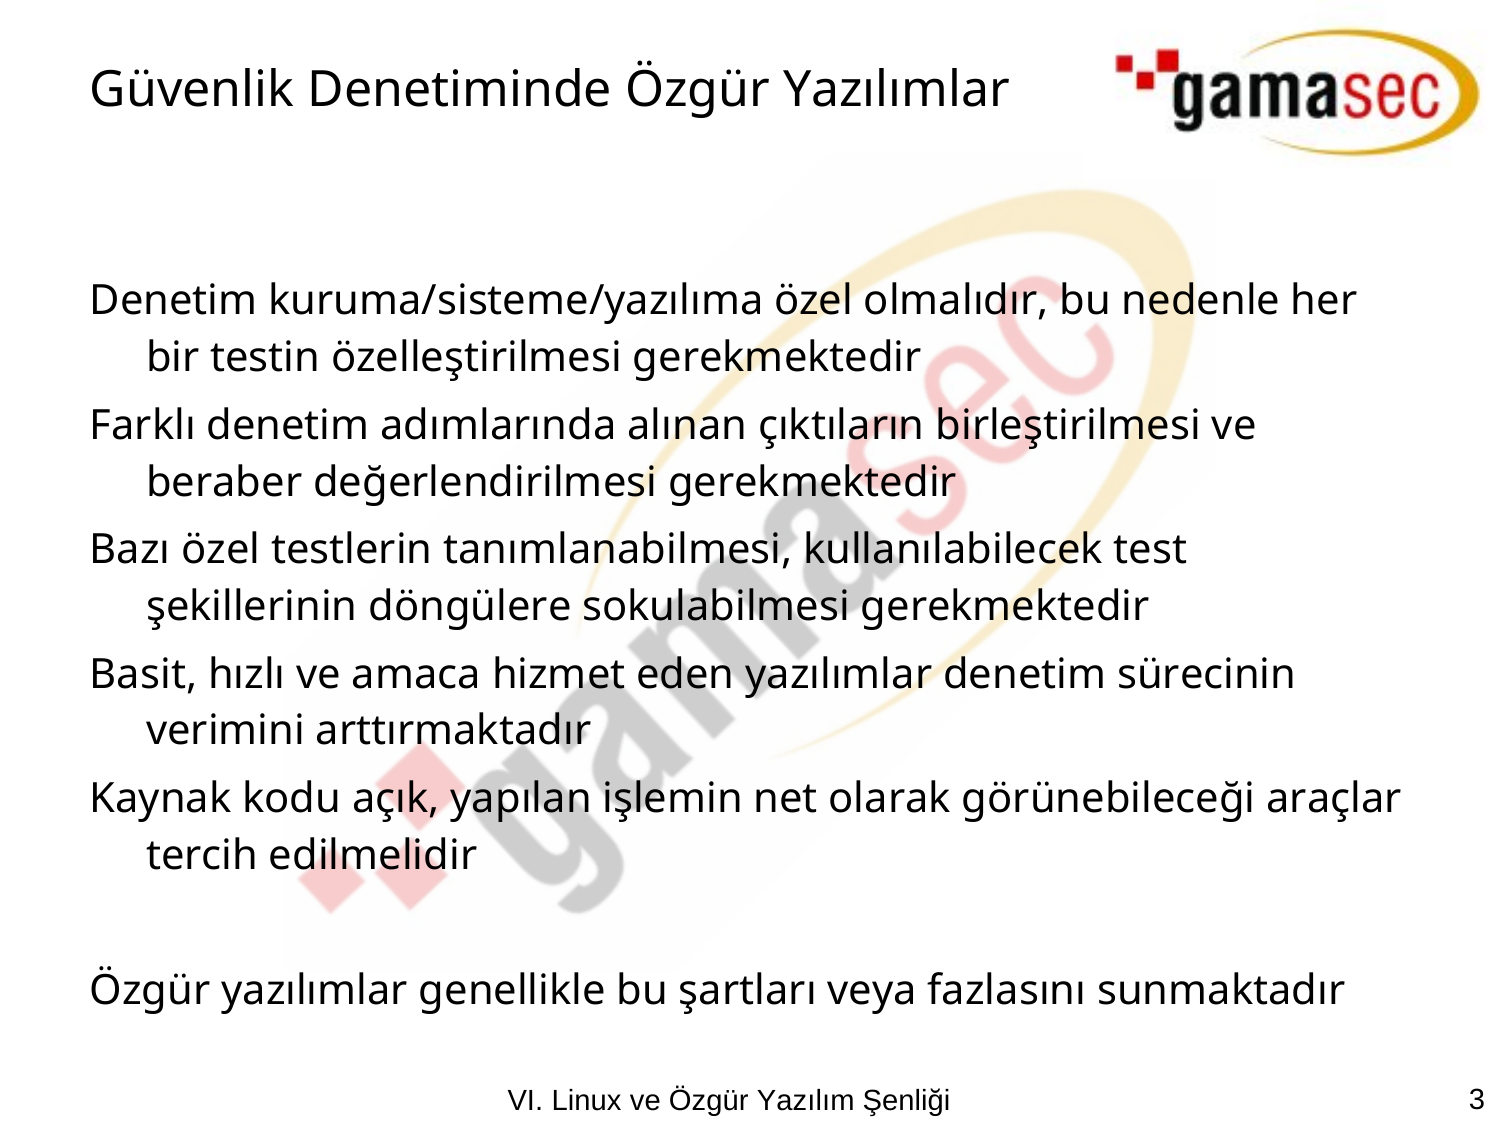

# Güvenlik Denetiminde Özgür Yazılımlar
Denetim kuruma/sisteme/yazılıma özel olmalıdır, bu nedenle her bir testin özelleştirilmesi gerekmektedir
Farklı denetim adımlarında alınan çıktıların birleştirilmesi ve beraber değerlendirilmesi gerekmektedir
Bazı özel testlerin tanımlanabilmesi, kullanılabilecek test şekillerinin döngülere sokulabilmesi gerekmektedir
Basit, hızlı ve amaca hizmet eden yazılımlar denetim sürecinin verimini arttırmaktadır
Kaynak kodu açık, yapılan işlemin net olarak görünebileceği araçlar tercih edilmelidir
Özgür yazılımlar genellikle bu şartları veya fazlasını sunmaktadır
3